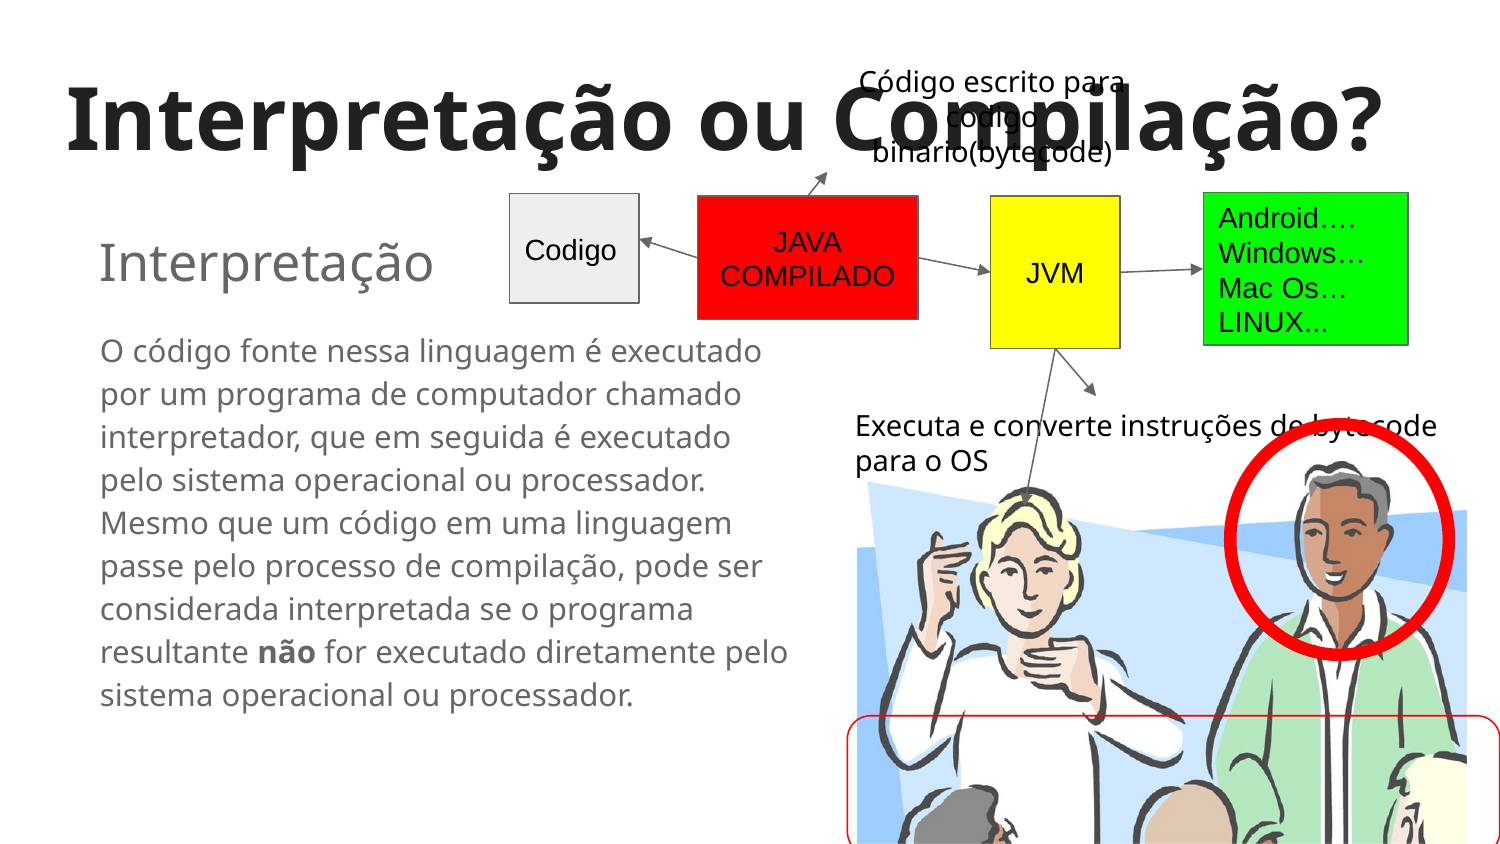

# Interpretação ou Compilação?
Código escrito para codigo binario(bytecode)
Android….
Windows…
Mac Os…
LINUX...
Codigo
JAVA
COMPILADO
JVM
Interpretação
O código fonte nessa linguagem é executado por um programa de computador chamado interpretador, que em seguida é executado pelo sistema operacional ou processador. Mesmo que um código em uma linguagem passe pelo processo de compilação, pode ser considerada interpretada se o programa resultante não for executado diretamente pelo sistema operacional ou processador.
Executa e converte instruções de bytecode para o OS